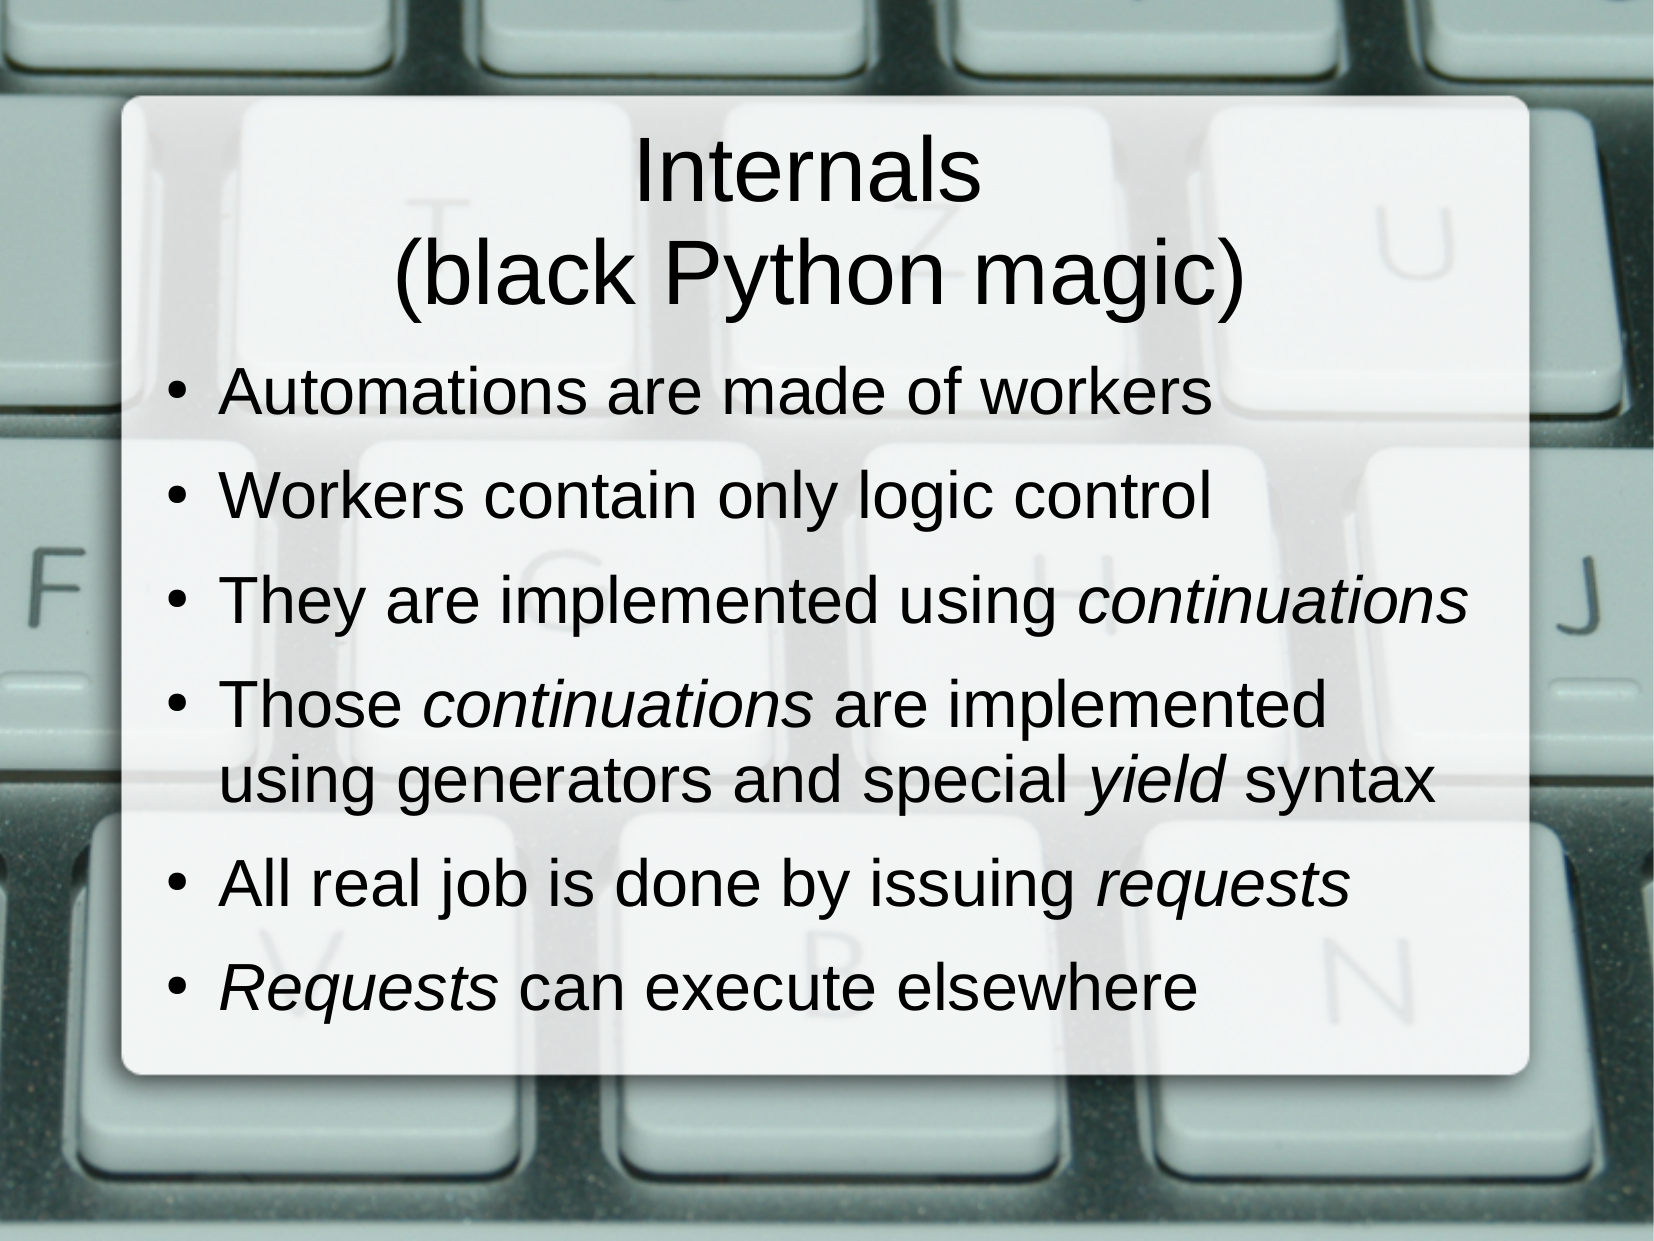

# Internals (black Python magic)
Automations are made of workers
Workers contain only logic control
They are implemented using continuations
Those continuations are implemented using generators and special yield syntax
All real job is done by issuing requests
Requests can execute elsewhere